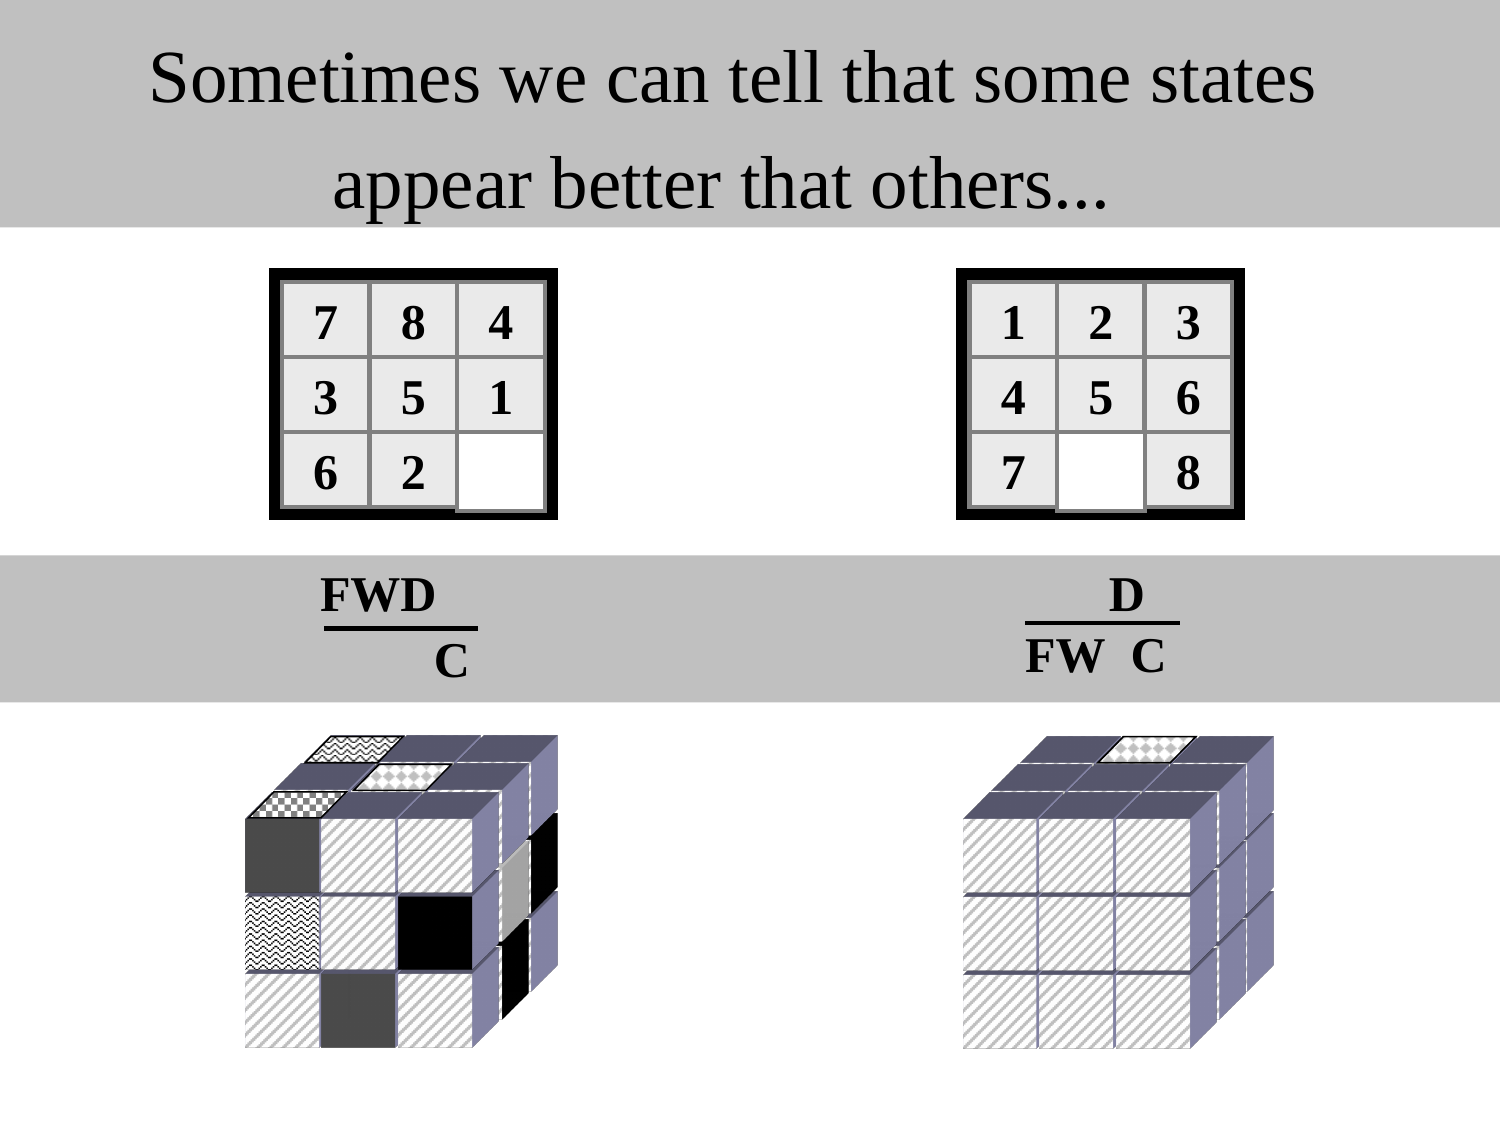

# Sometimes we can tell that some states appear better that others...
7
8
4
3
5
1
6
2
1
2
3
4
5
6
7
8
FWD
C
D
FW C